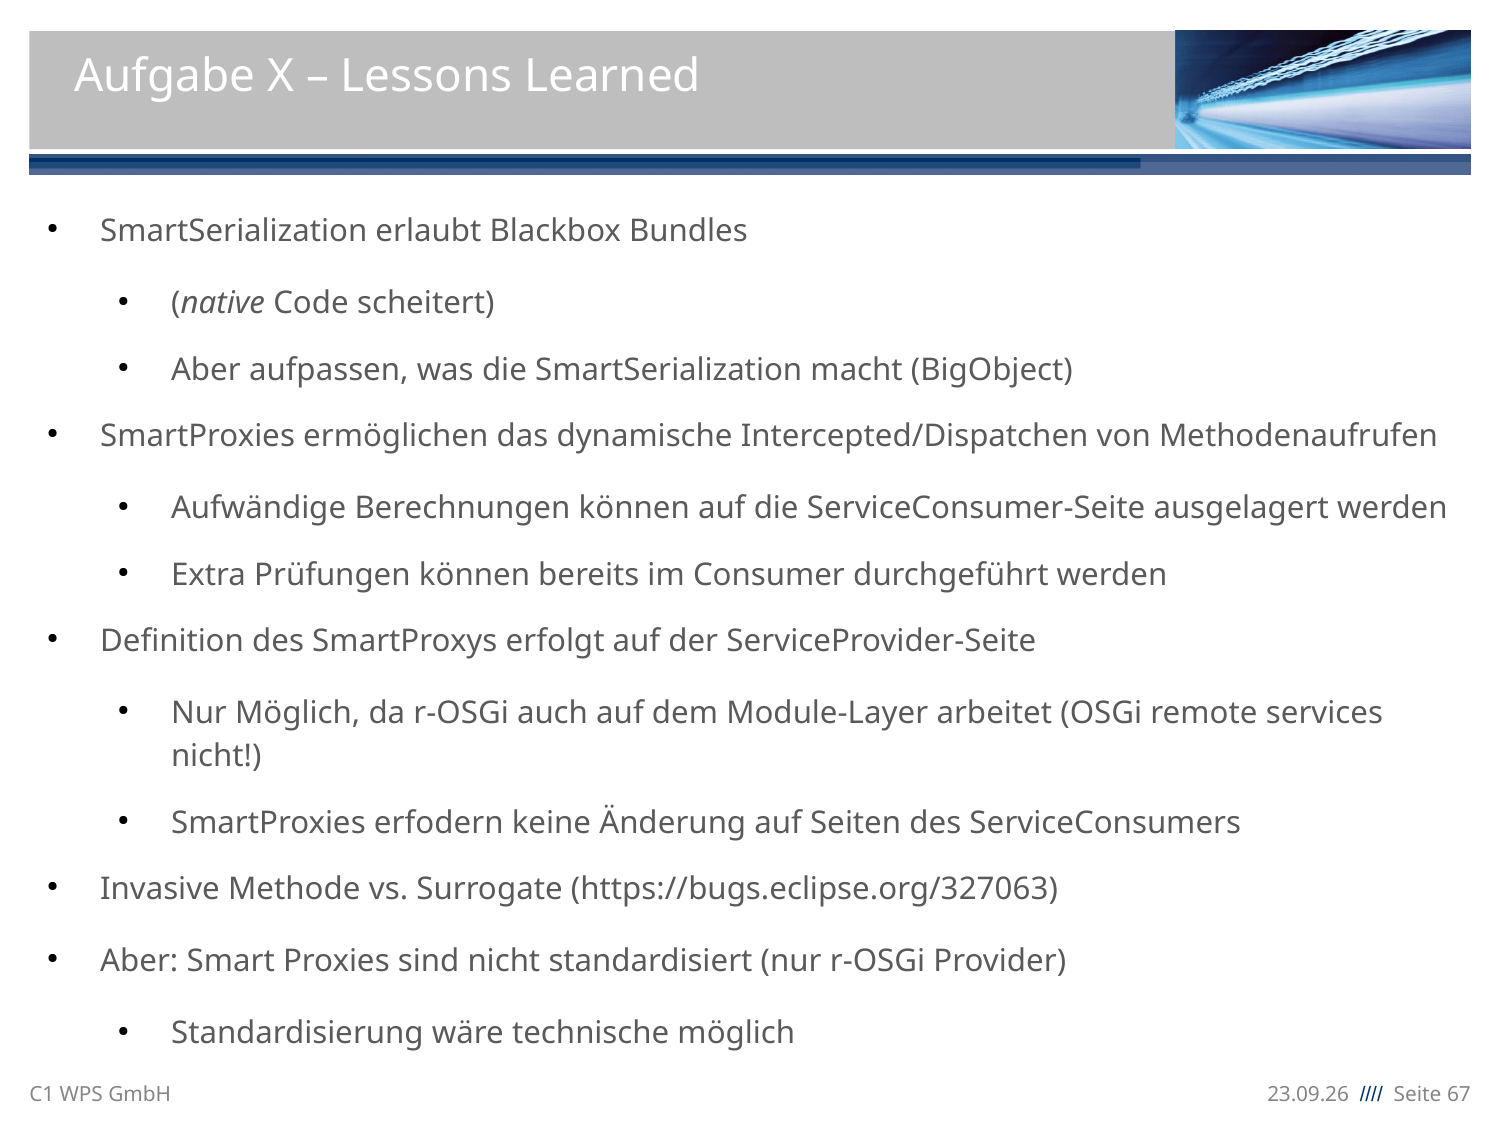

#
Aufgabe X – Lessons Learned
SmartSerialization erlaubt Blackbox Bundles
(native Code scheitert)
Aber aufpassen, was die SmartSerialization macht (BigObject)
SmartProxies ermöglichen das dynamische Intercepted/Dispatchen von Methodenaufrufen
Aufwändige Berechnungen können auf die ServiceConsumer-Seite ausgelagert werden
Extra Prüfungen können bereits im Consumer durchgeführt werden
Definition des SmartProxys erfolgt auf der ServiceProvider-Seite
Nur Möglich, da r-OSGi auch auf dem Module-Layer arbeitet (OSGi remote services nicht!)
SmartProxies erfodern keine Änderung auf Seiten des ServiceConsumers
Invasive Methode vs. Surrogate (https://bugs.eclipse.org/327063)
Aber: Smart Proxies sind nicht standardisiert (nur r-OSGi Provider)
Standardisierung wäre technische möglich